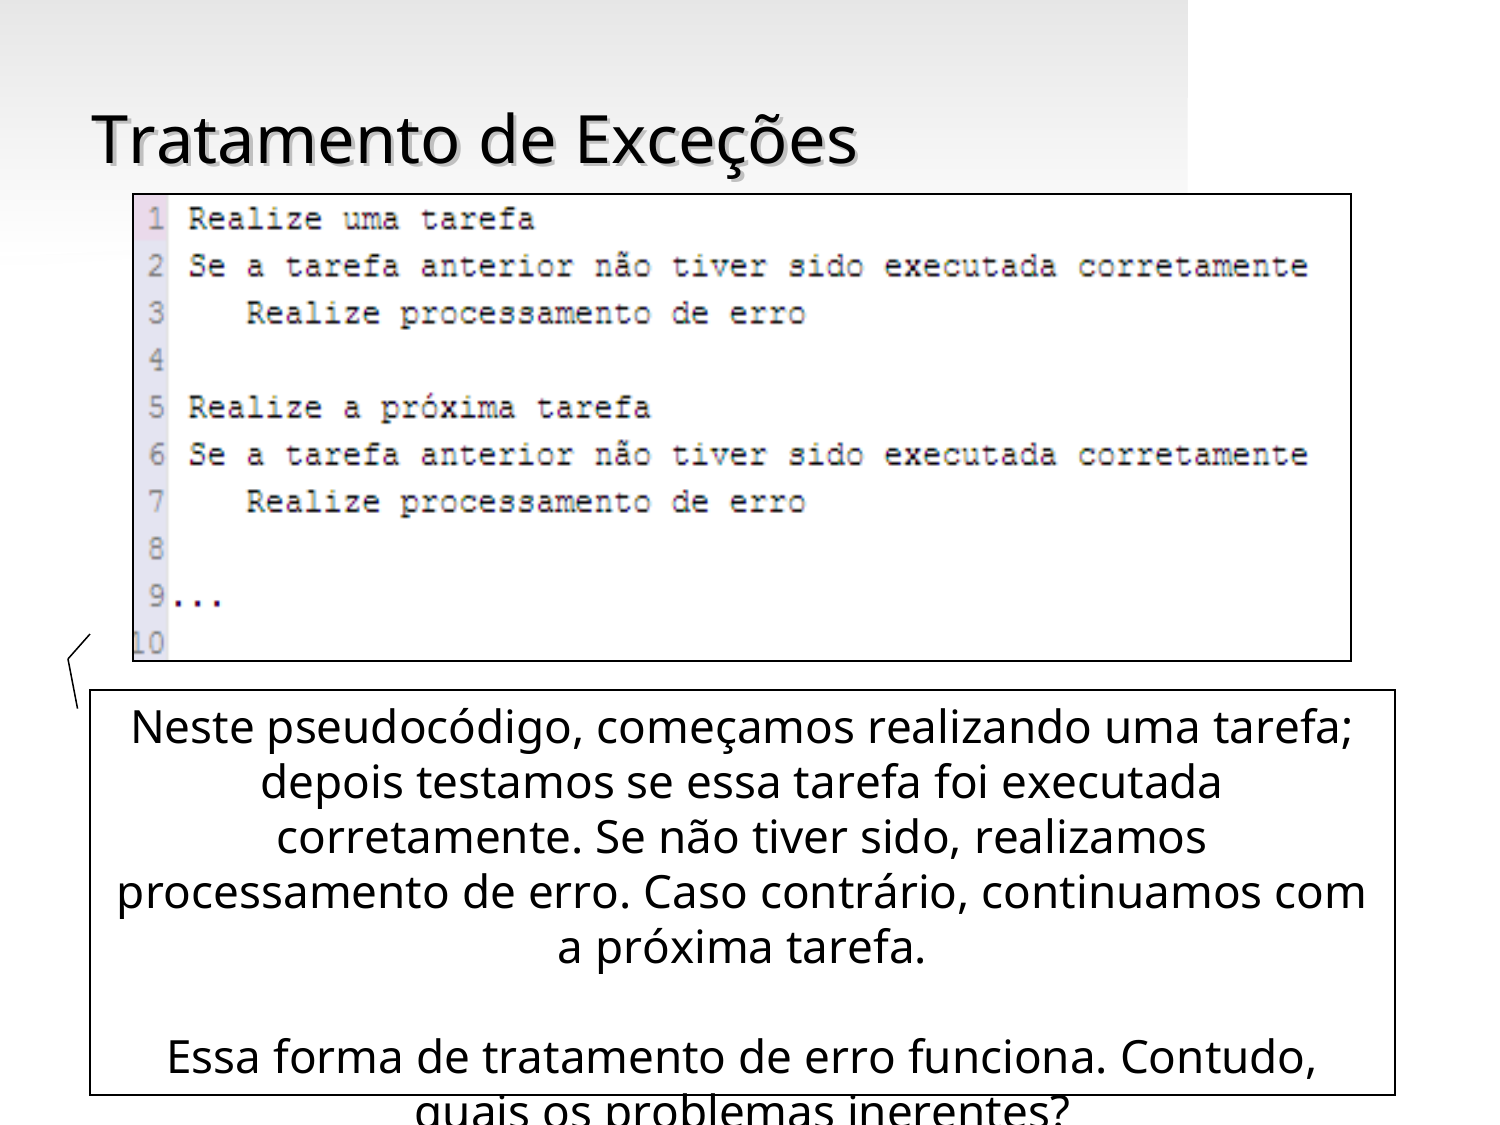

# Tratamento de Exceções
Neste pseudocódigo, começamos realizando uma tarefa; depois testamos se essa tarefa foi executada corretamente. Se não tiver sido, realizamos processamento de erro. Caso contrário, continuamos com a próxima tarefa.
Essa forma de tratamento de erro funciona. Contudo, quais os problemas inerentes?